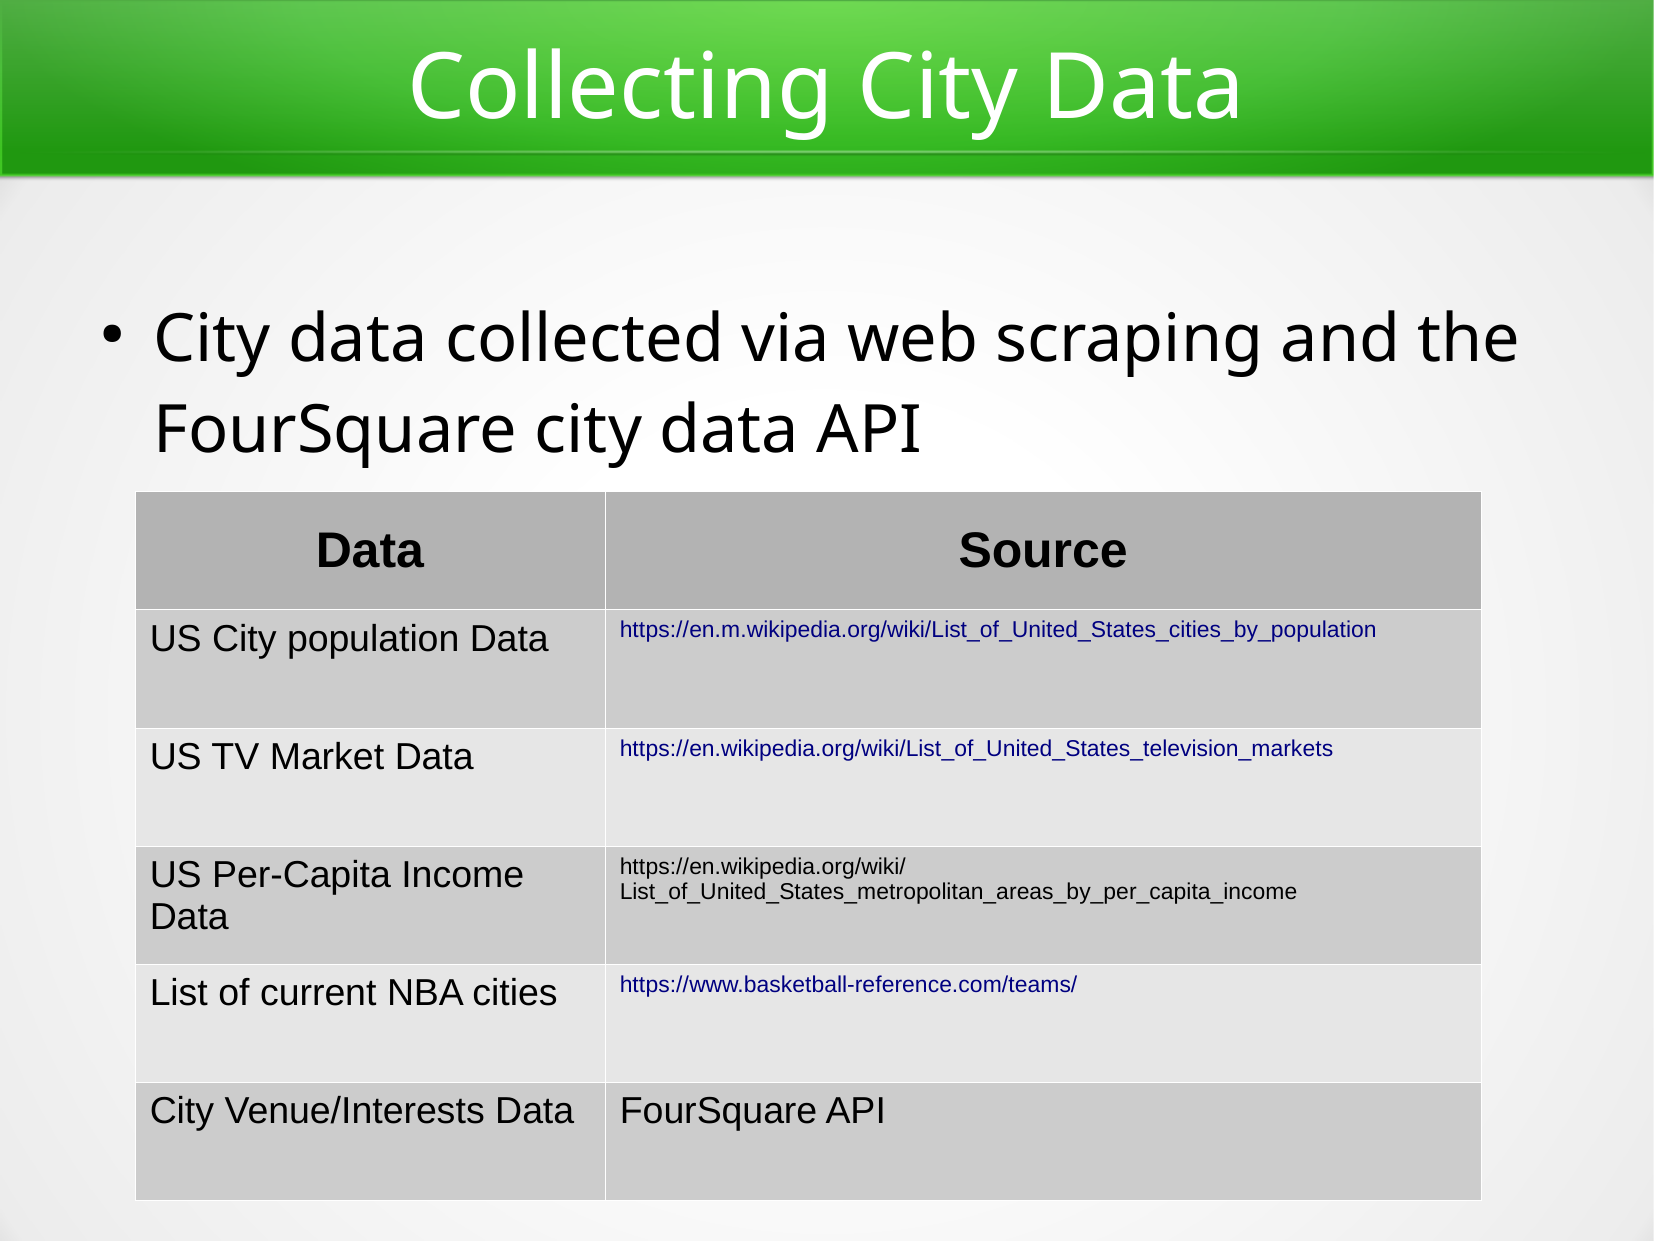

# Collecting City Data
City data collected via web scraping and the FourSquare city data API
| Data | Source |
| --- | --- |
| US City population Data | https://en.m.wikipedia.org/wiki/List\_of\_United\_States\_cities\_by\_population |
| US TV Market Data | https://en.wikipedia.org/wiki/List\_of\_United\_States\_television\_markets |
| US Per-Capita Income Data | https://en.wikipedia.org/wiki/List\_of\_United\_States\_metropolitan\_areas\_by\_per\_capita\_income |
| List of current NBA cities | https://www.basketball-reference.com/teams/ |
| City Venue/Interests Data | FourSquare API |